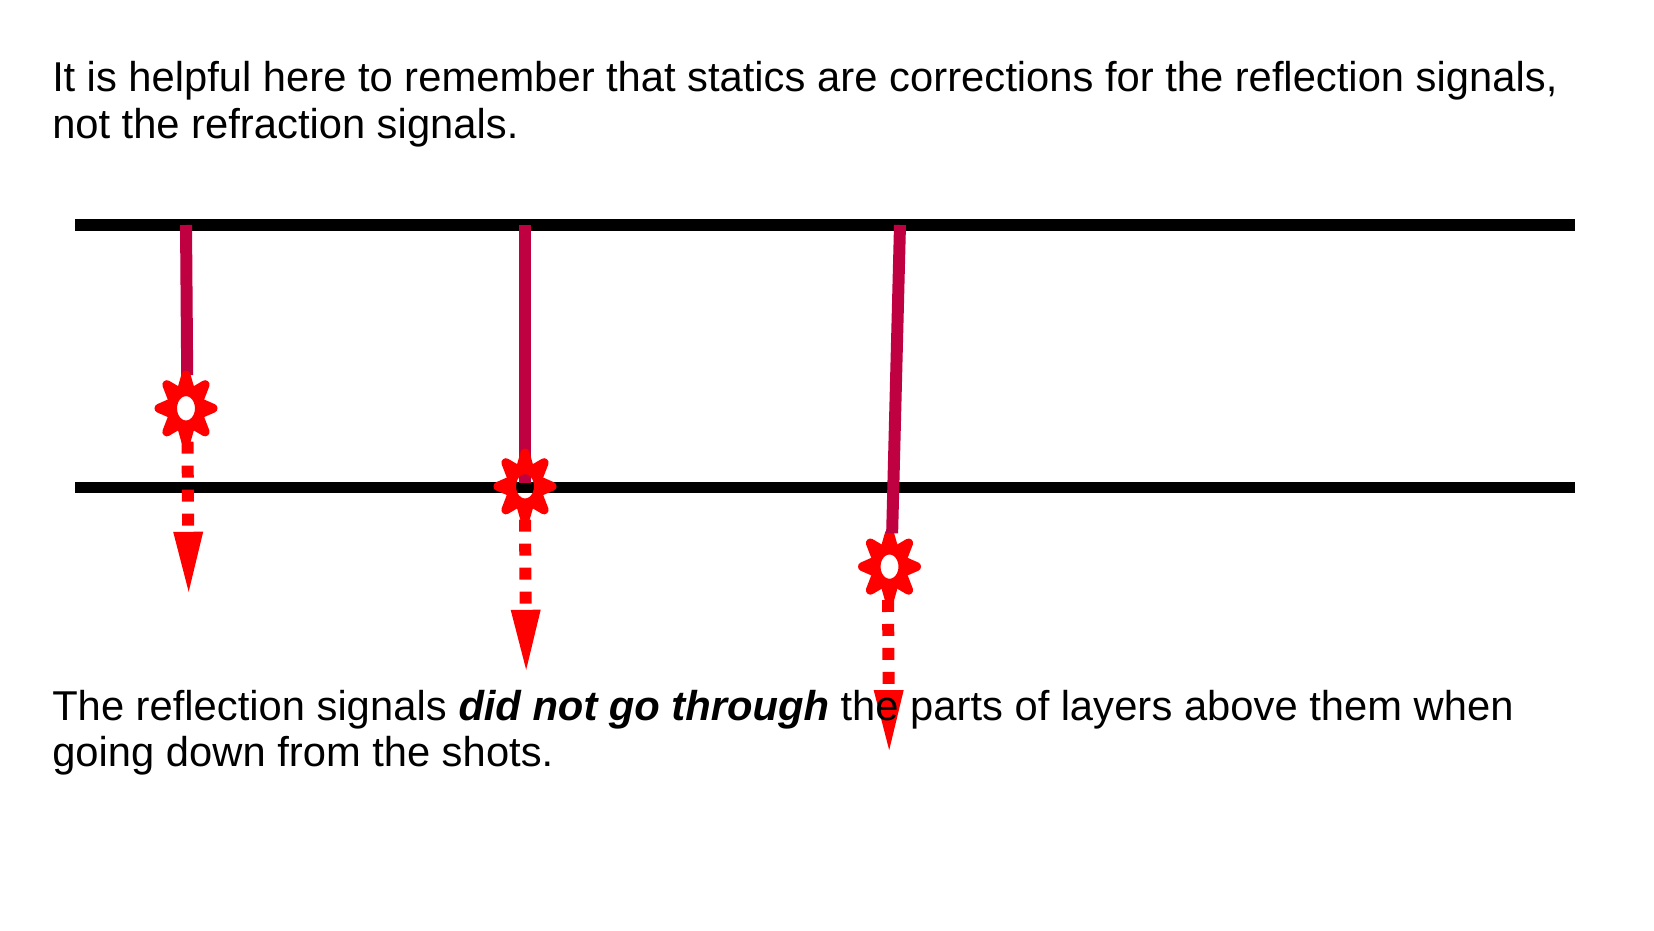

It is helpful here to remember that statics are corrections for the reflection signals, not the refraction signals.
The reflection signals did not go through the parts of layers above them when going down from the shots.